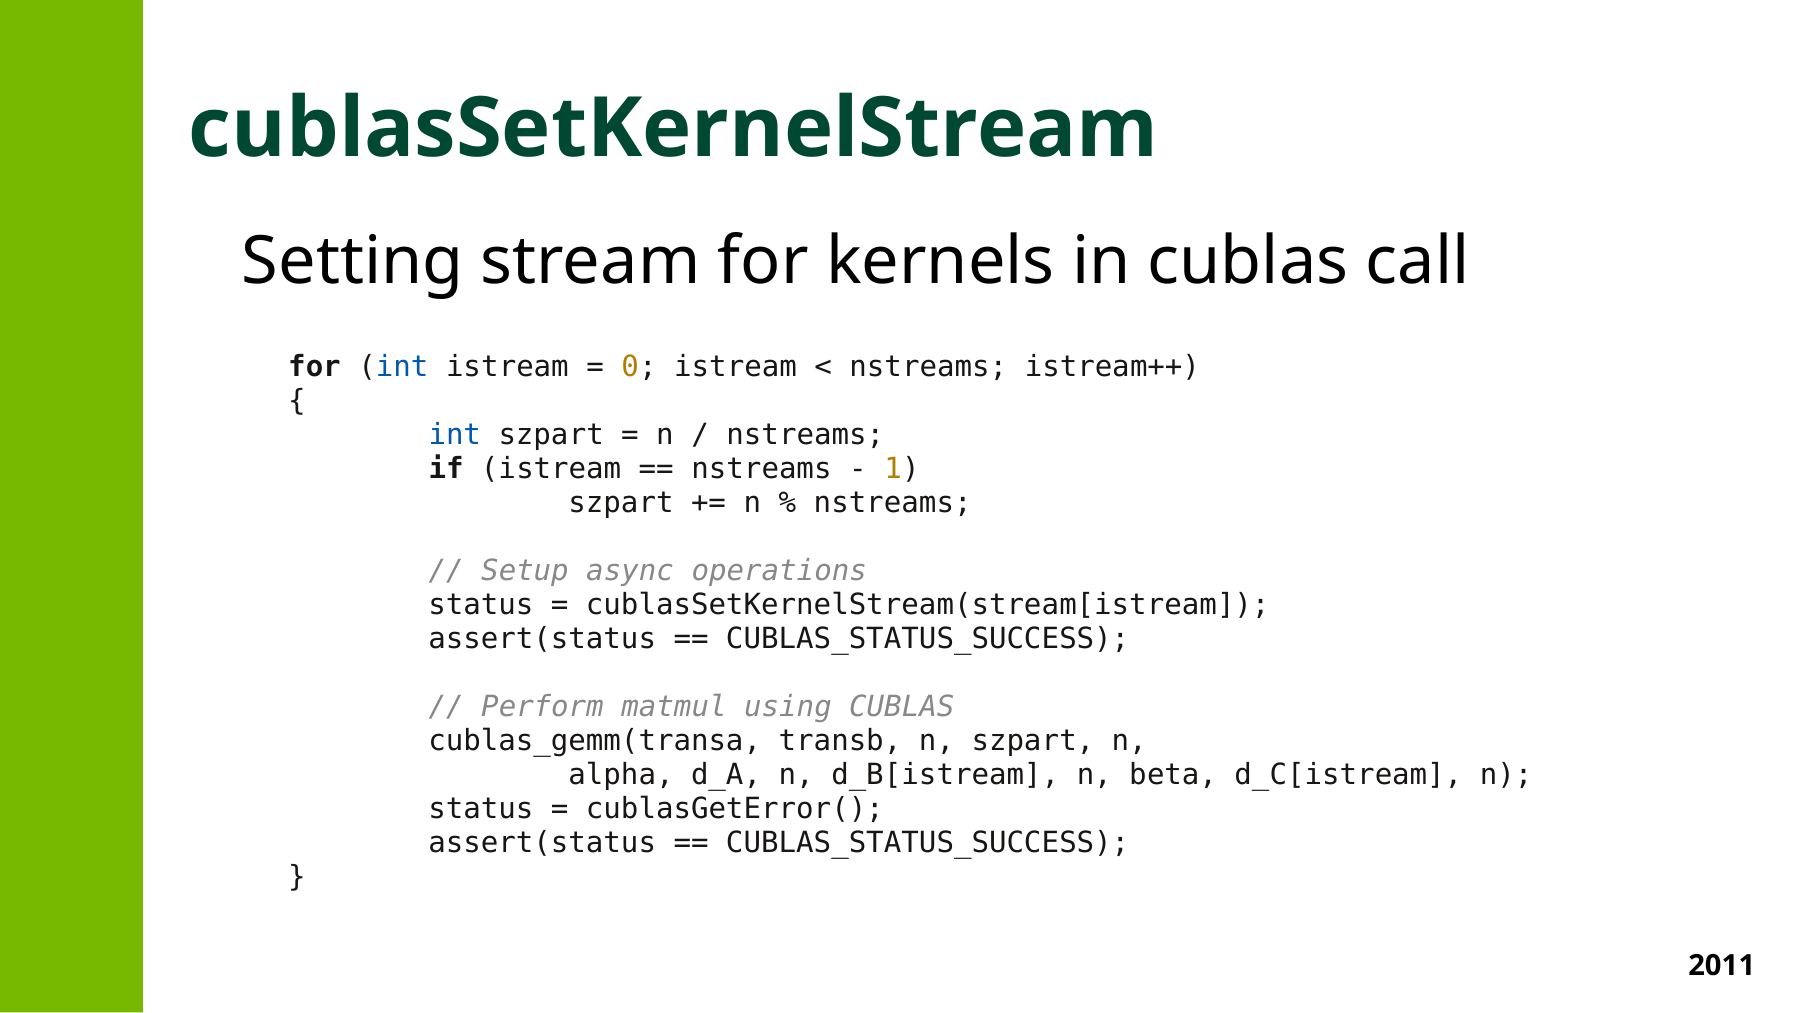

# cublasSetKernelStream
Setting stream for kernels in cublas call